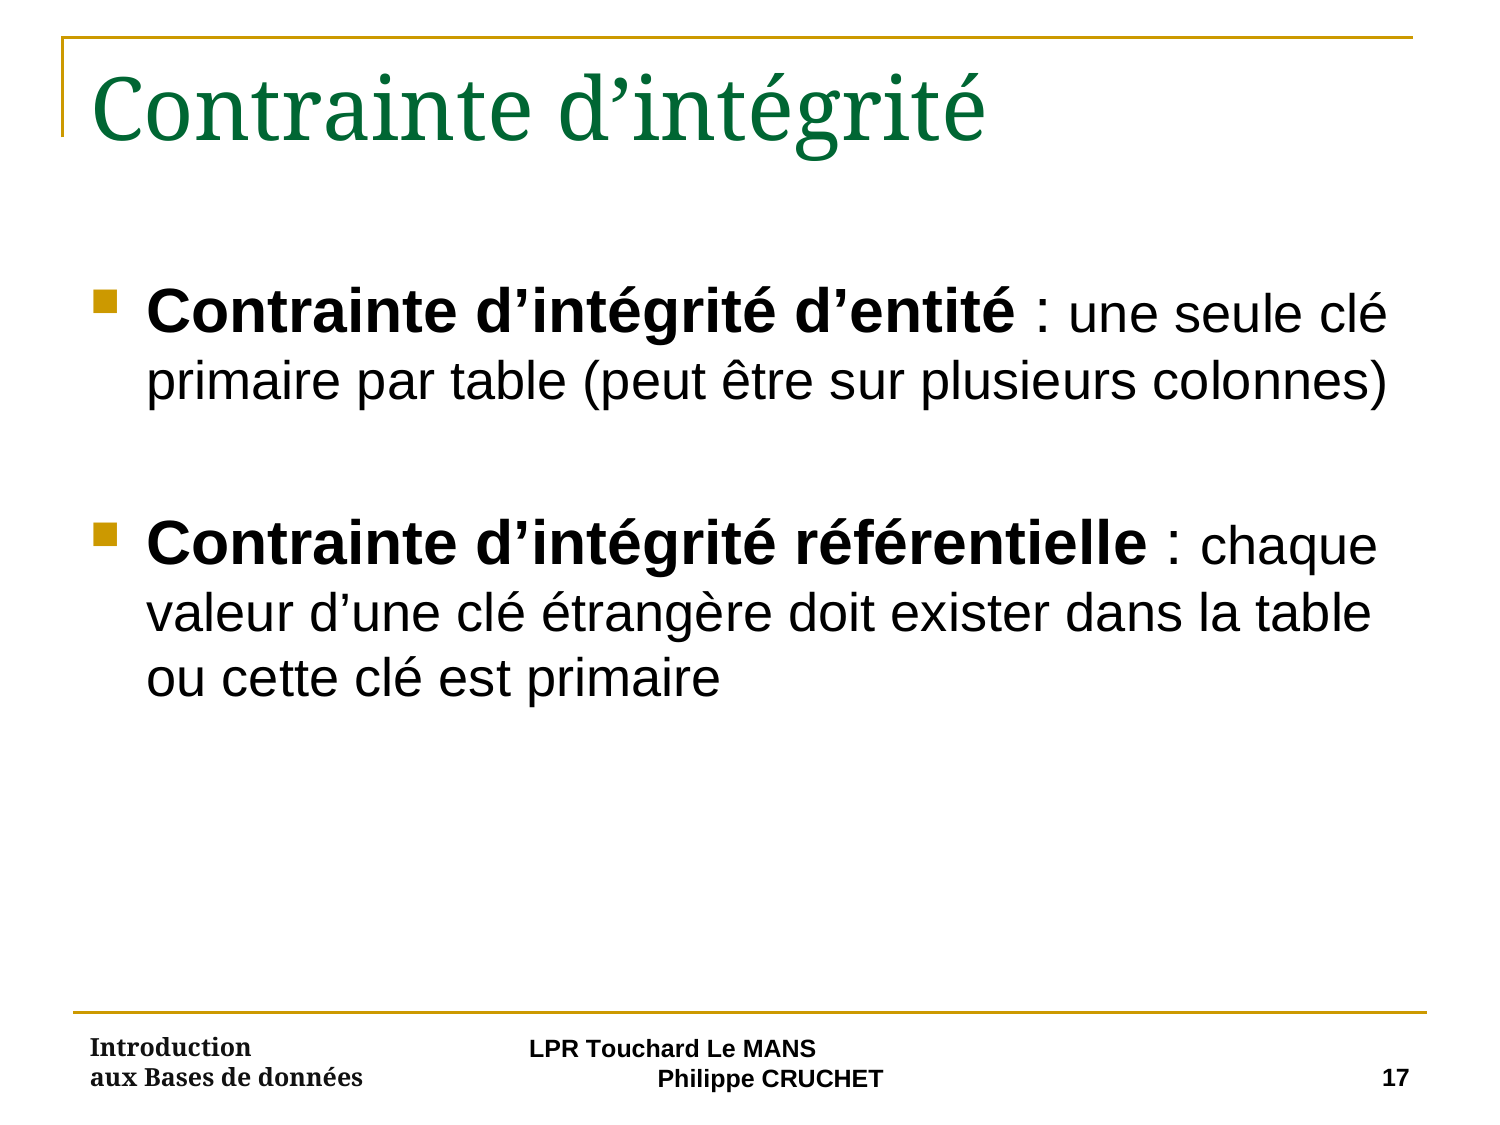

# Contrainte d’intégrité
Contrainte d’intégrité d’entité : une seule clé primaire par table (peut être sur plusieurs colonnes)
Contrainte d’intégrité référentielle : chaque valeur d’une clé étrangère doit exister dans la table ou cette clé est primaire
LPR Touchard Le MANS Philippe CRUCHET